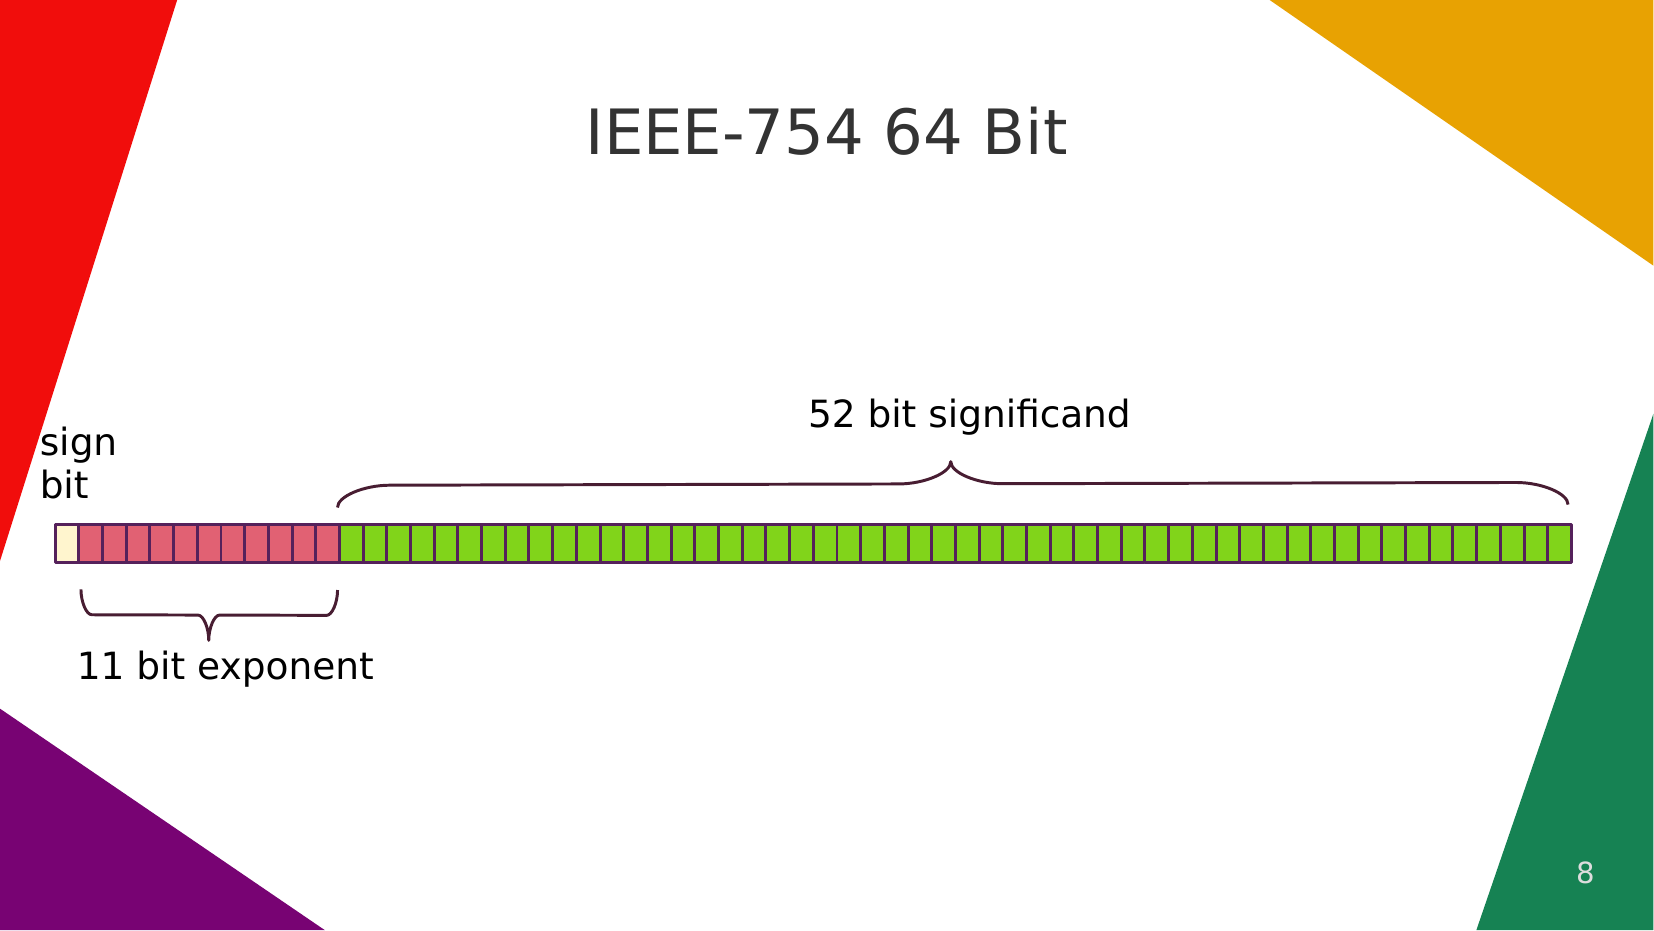

# IEEE-754 64 Bit
52 bit significand
sign bit
11 bit exponent
8